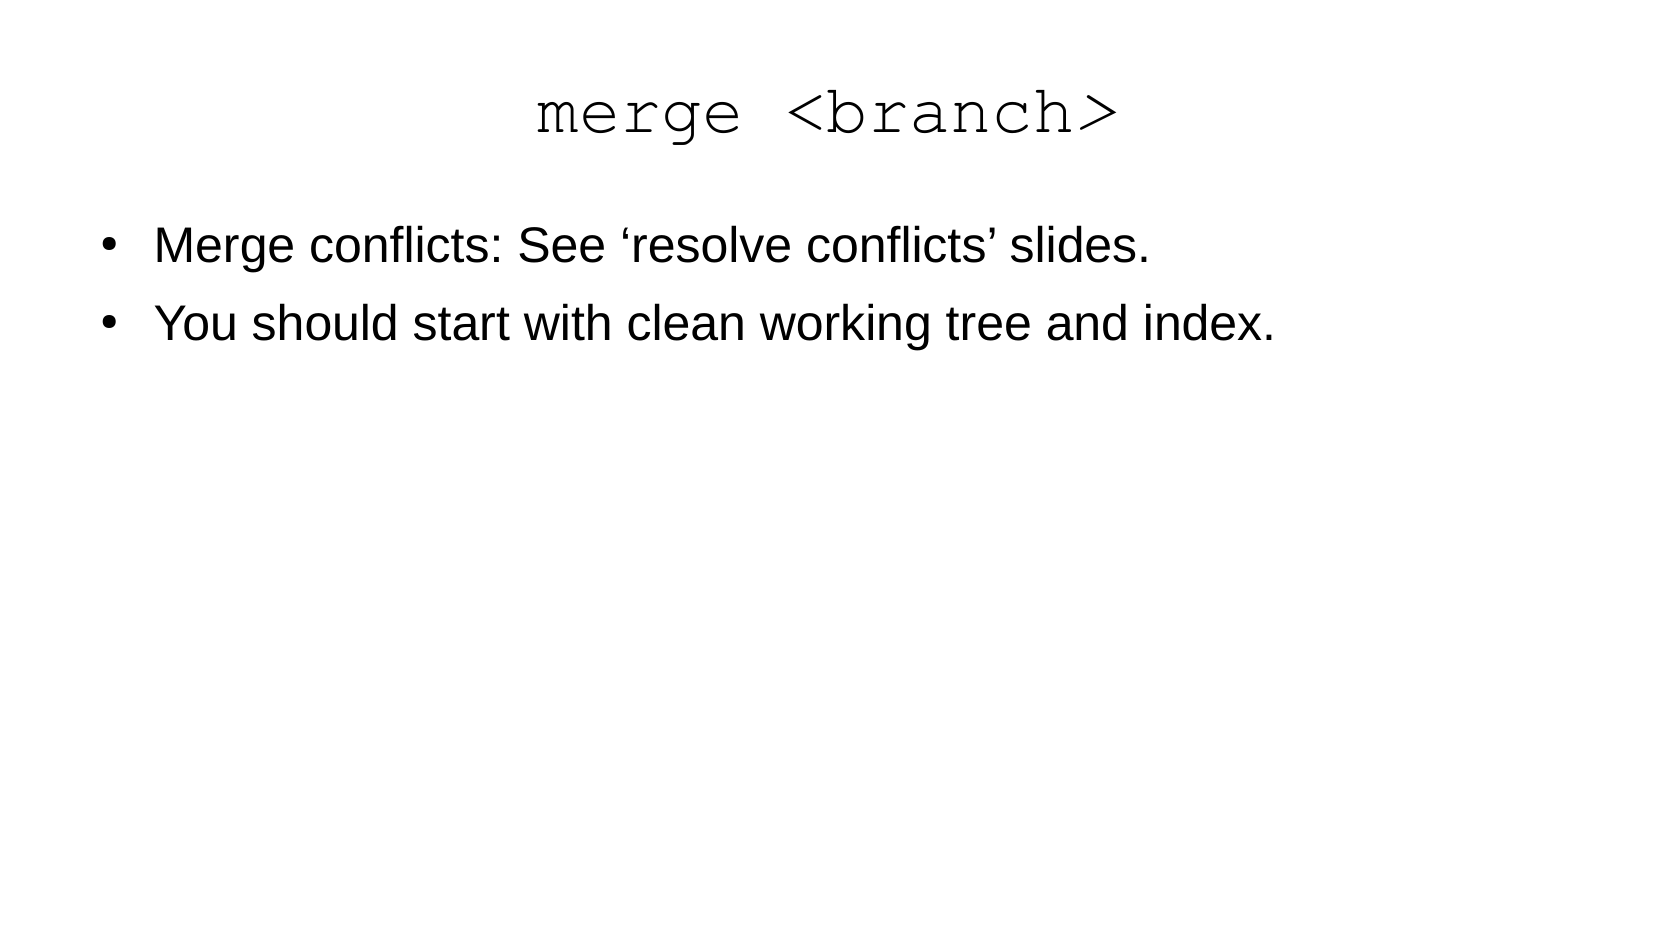

# merge <branch>
Merge conflicts: See ‘resolve conflicts’ slides.
You should start with clean working tree and index.